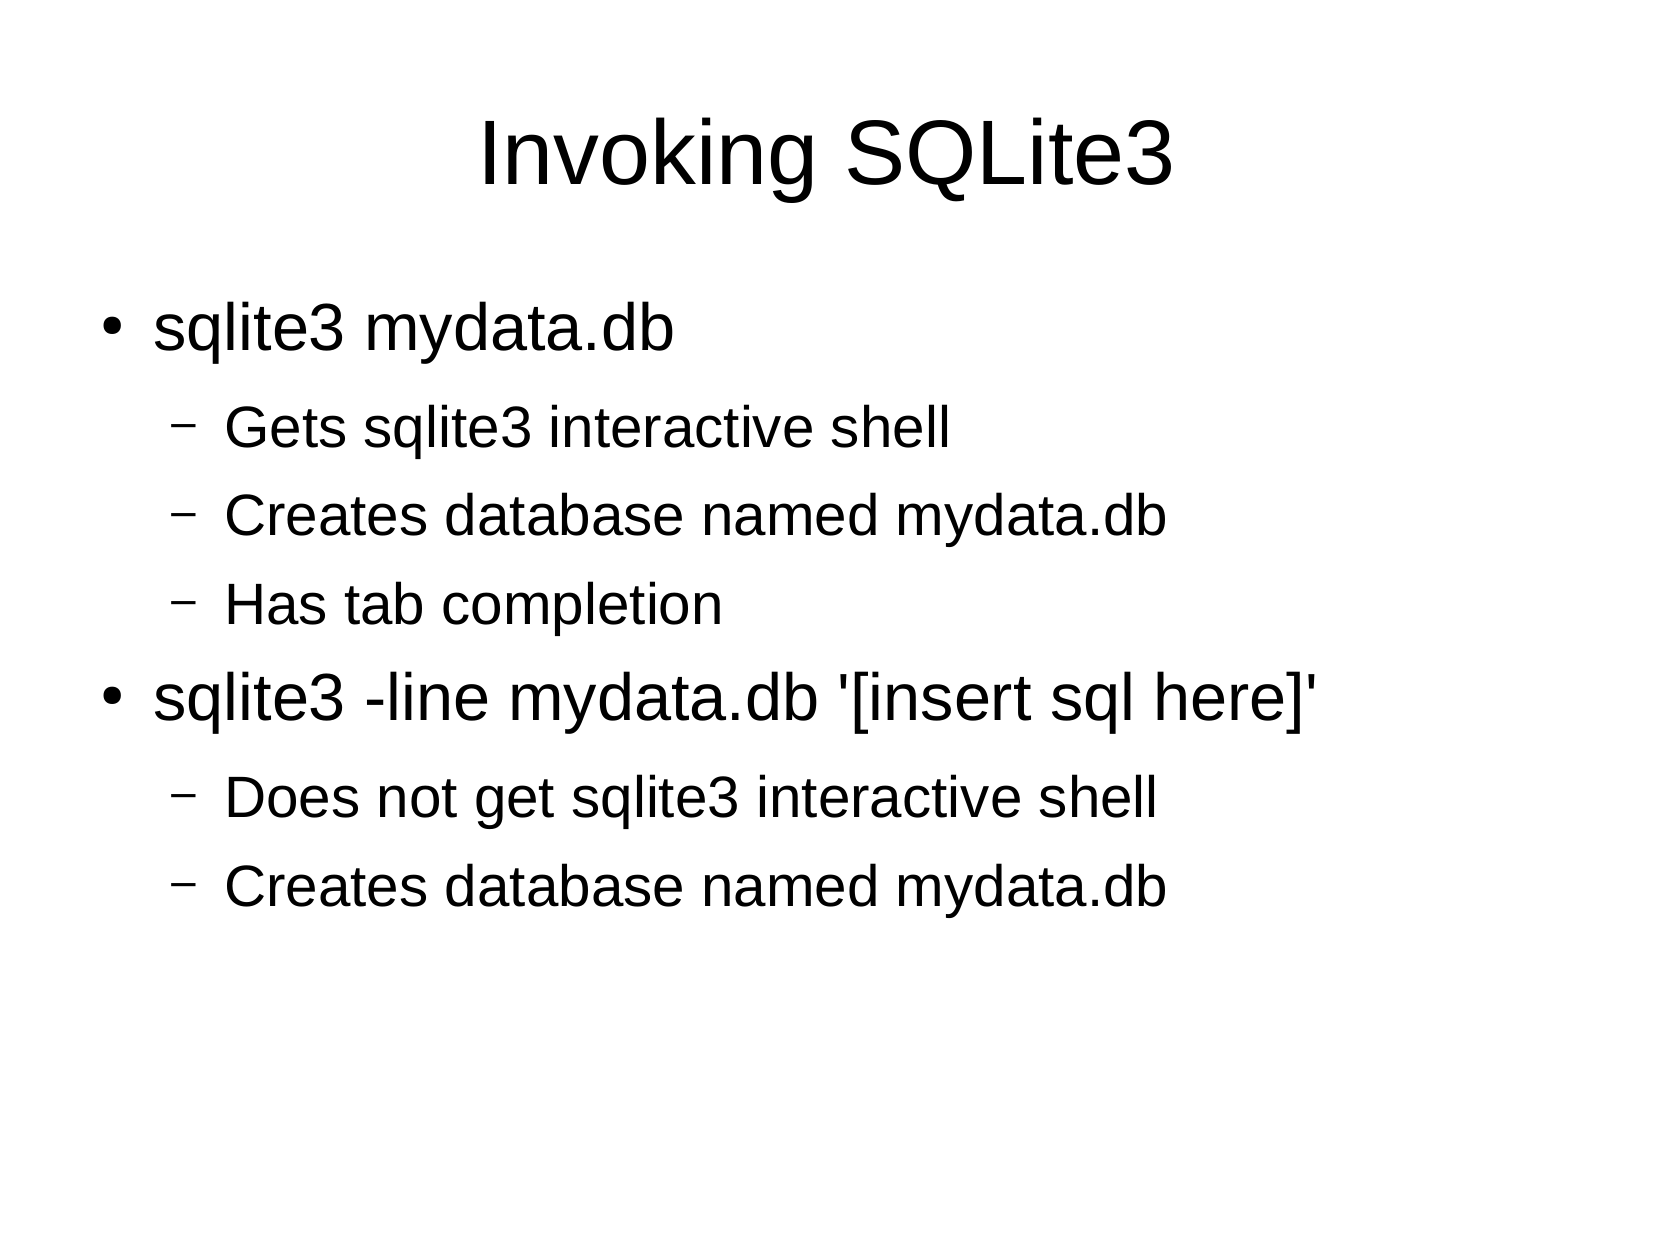

# Invoking SQLite3
sqlite3 mydata.db
Gets sqlite3 interactive shell
Creates database named mydata.db
Has tab completion
sqlite3 -line mydata.db '[insert sql here]'
Does not get sqlite3 interactive shell
Creates database named mydata.db